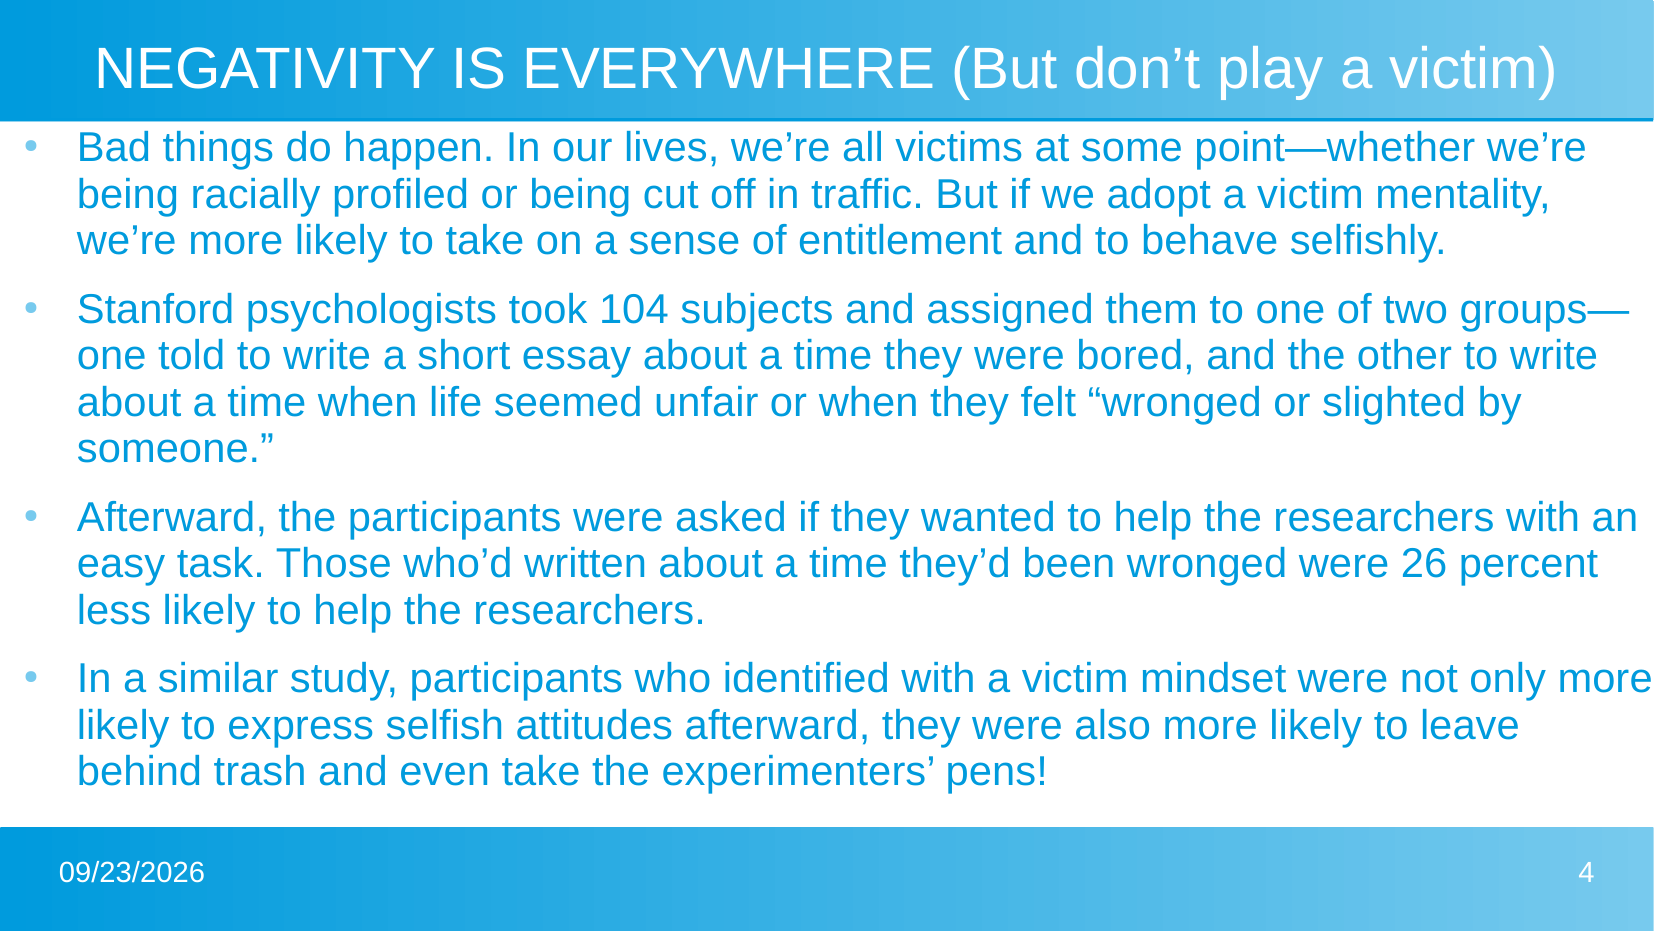

# NEGATIVITY IS EVERYWHERE (But don’t play a victim)
Bad things do happen. In our lives, we’re all victims at some point—whether we’re being racially profiled or being cut off in traffic. But if we adopt a victim mentality, we’re more likely to take on a sense of entitlement and to behave selfishly.
Stanford psychologists took 104 subjects and assigned them to one of two groups—one told to write a short essay about a time they were bored, and the other to write about a time when life seemed unfair or when they felt “wronged or slighted by someone.”
Afterward, the participants were asked if they wanted to help the researchers with an easy task. Those who’d written about a time they’d been wronged were 26 percent less likely to help the researchers.
In a similar study, participants who identified with a victim mindset were not only more likely to express selfish attitudes afterward, they were also more likely to leave behind trash and even take the experimenters’ pens!
4